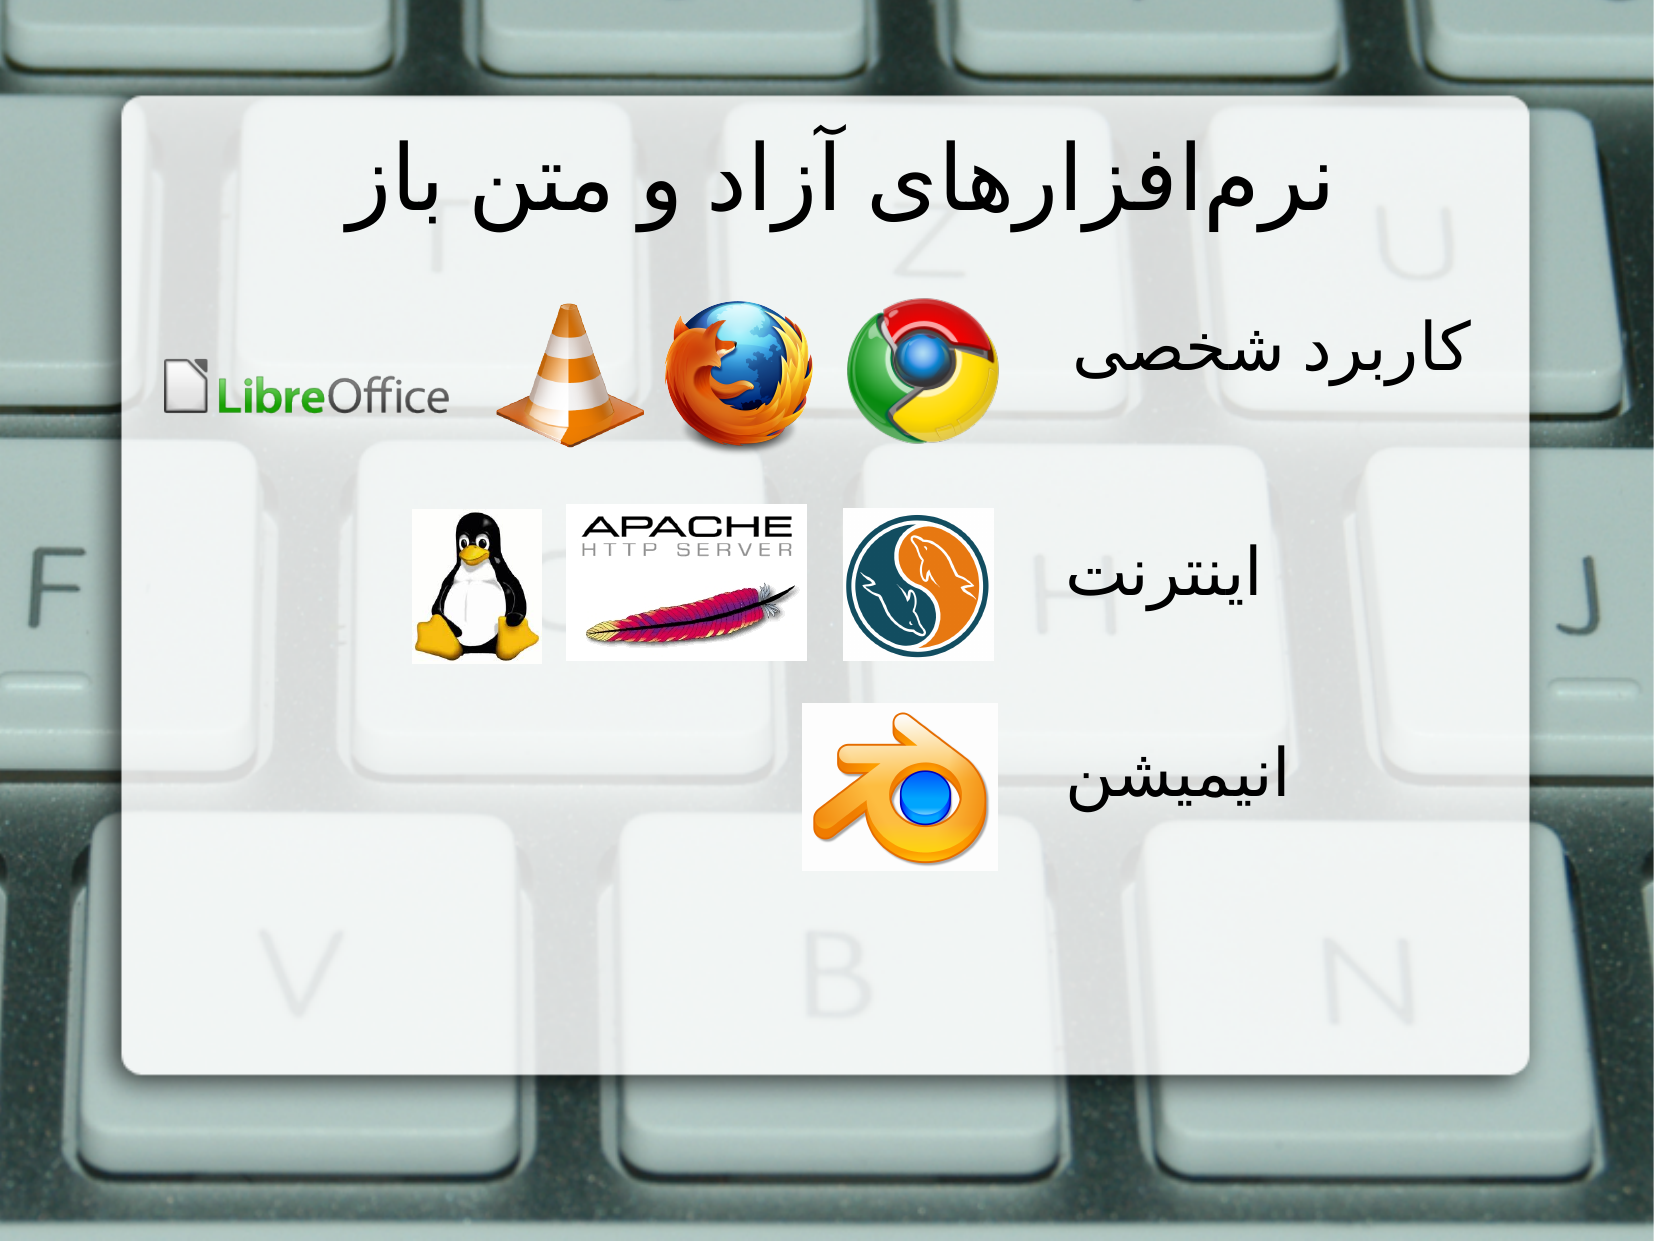

# نرم‌افزارهای آزاد و متن باز
کاربرد شخصی
اینترنت
انیمیشن